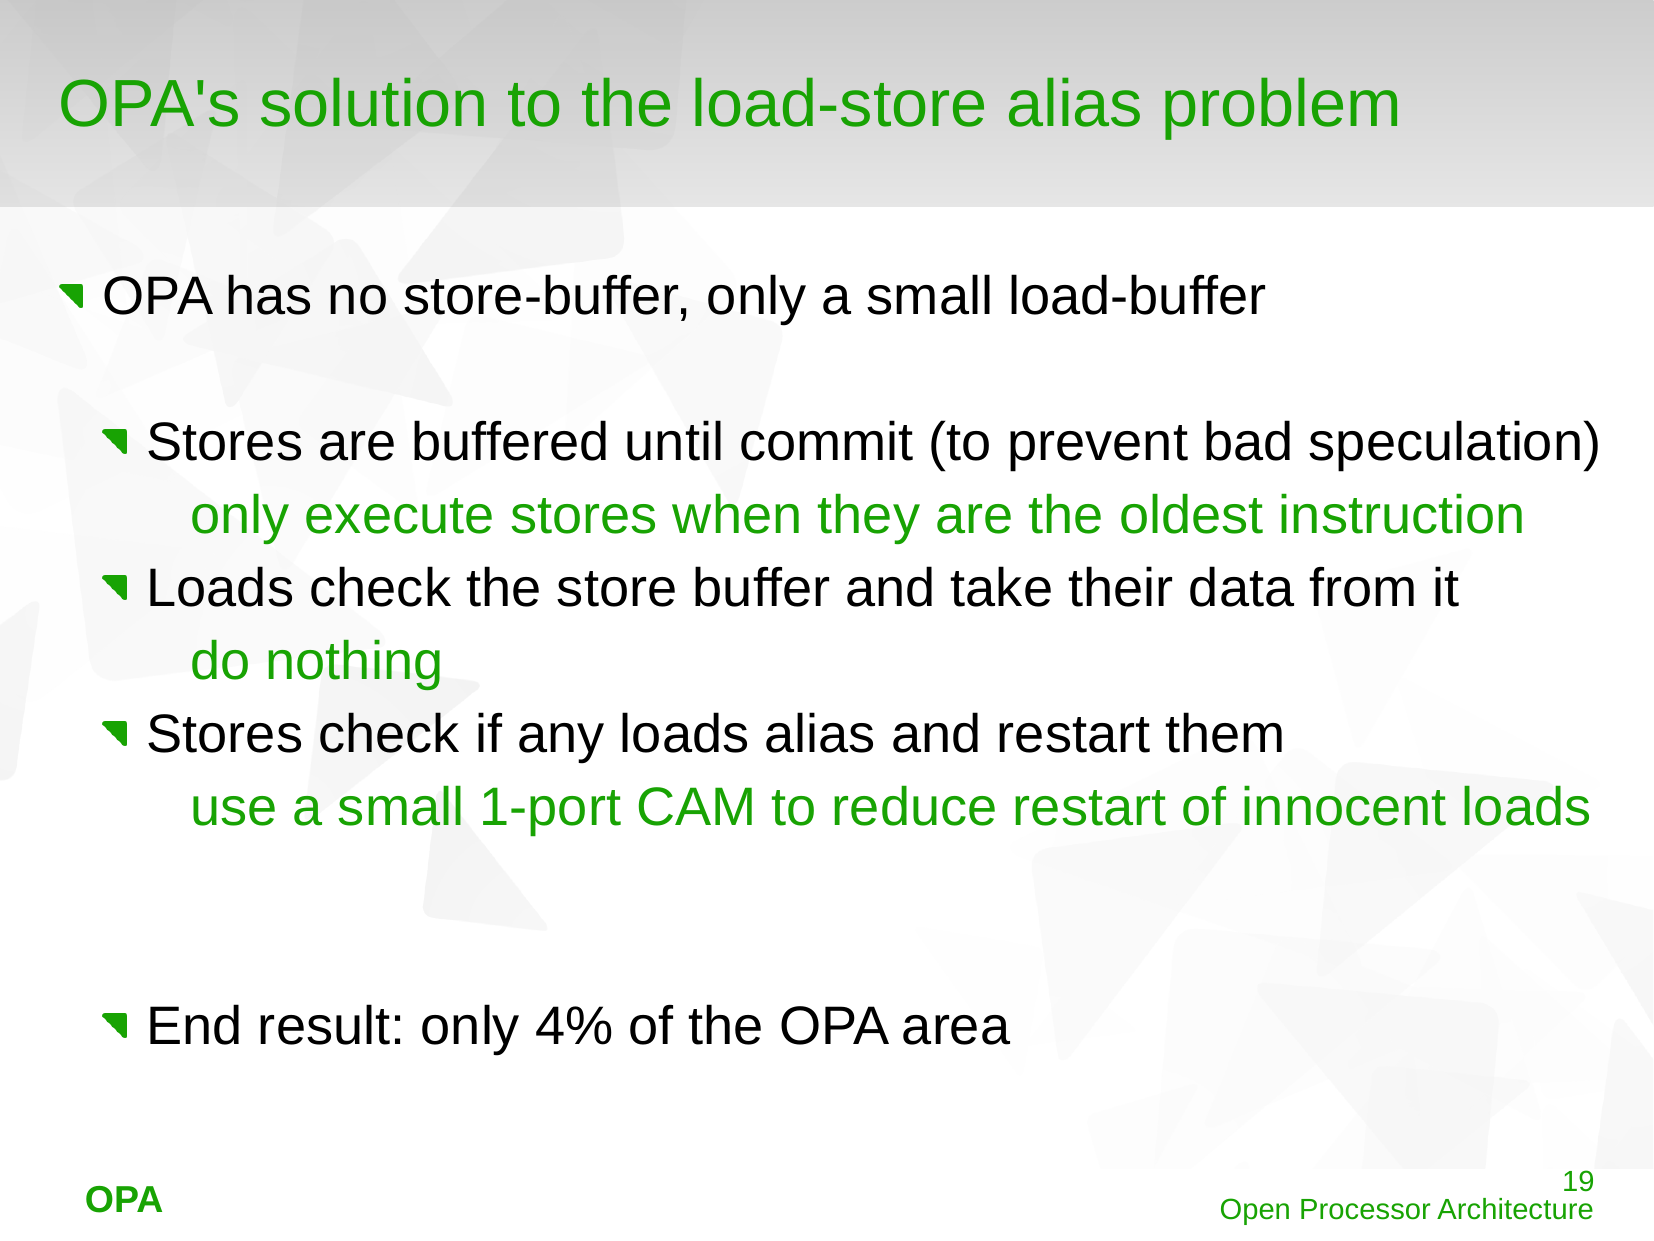

# OPA's solution to the load-store alias problem
OPA has no store-buffer, only a small load-buffer
Stores are buffered until commit (to prevent bad speculation)
only execute stores when they are the oldest instruction
Loads check the store buffer and take their data from it
do nothing
Stores check if any loads alias and restart them
use a small 1-port CAM to reduce restart of innocent loads
End result: only 4% of the OPA area
19
Open Processor Architecture